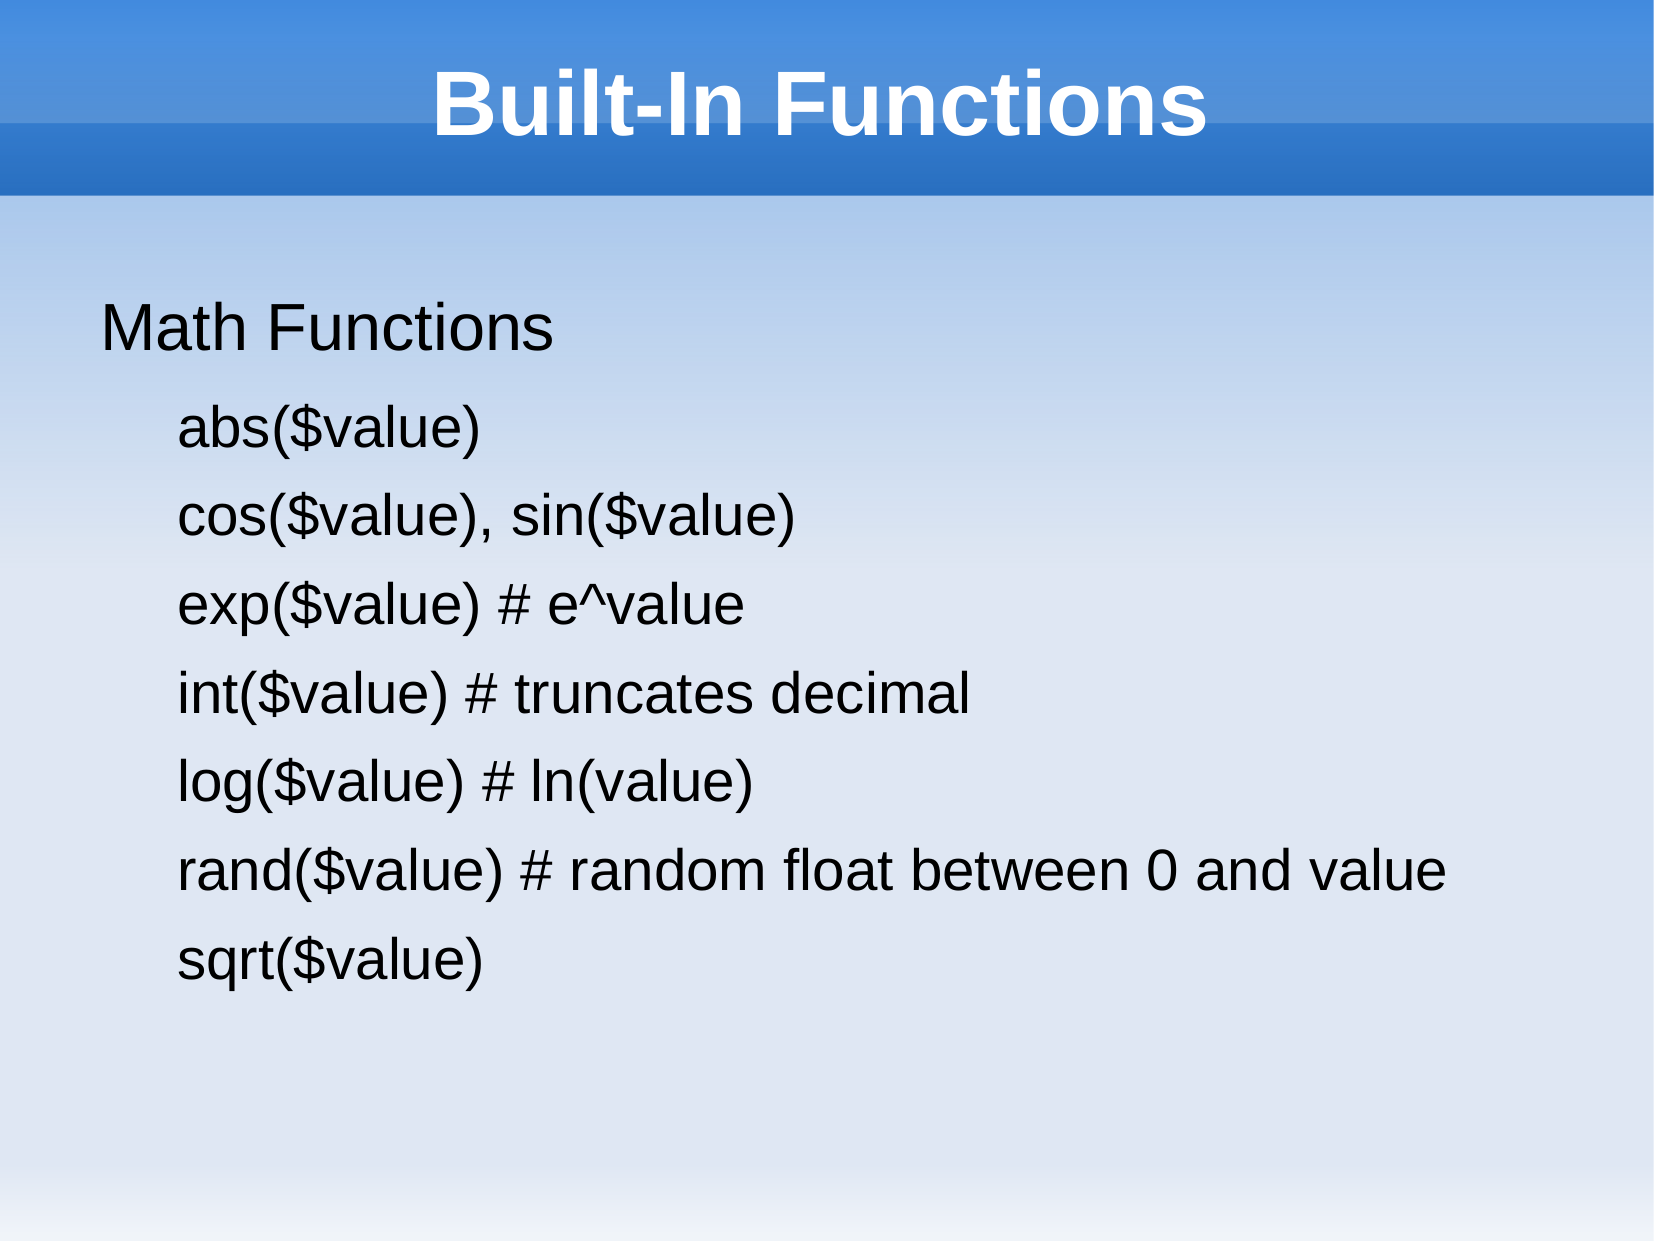

# Built-In Functions
Math Functions
abs($value)
cos($value), sin($value)
exp($value) # e^value
int($value) # truncates decimal
log($value) # ln(value)
rand($value) # random float between 0 and value
sqrt($value)